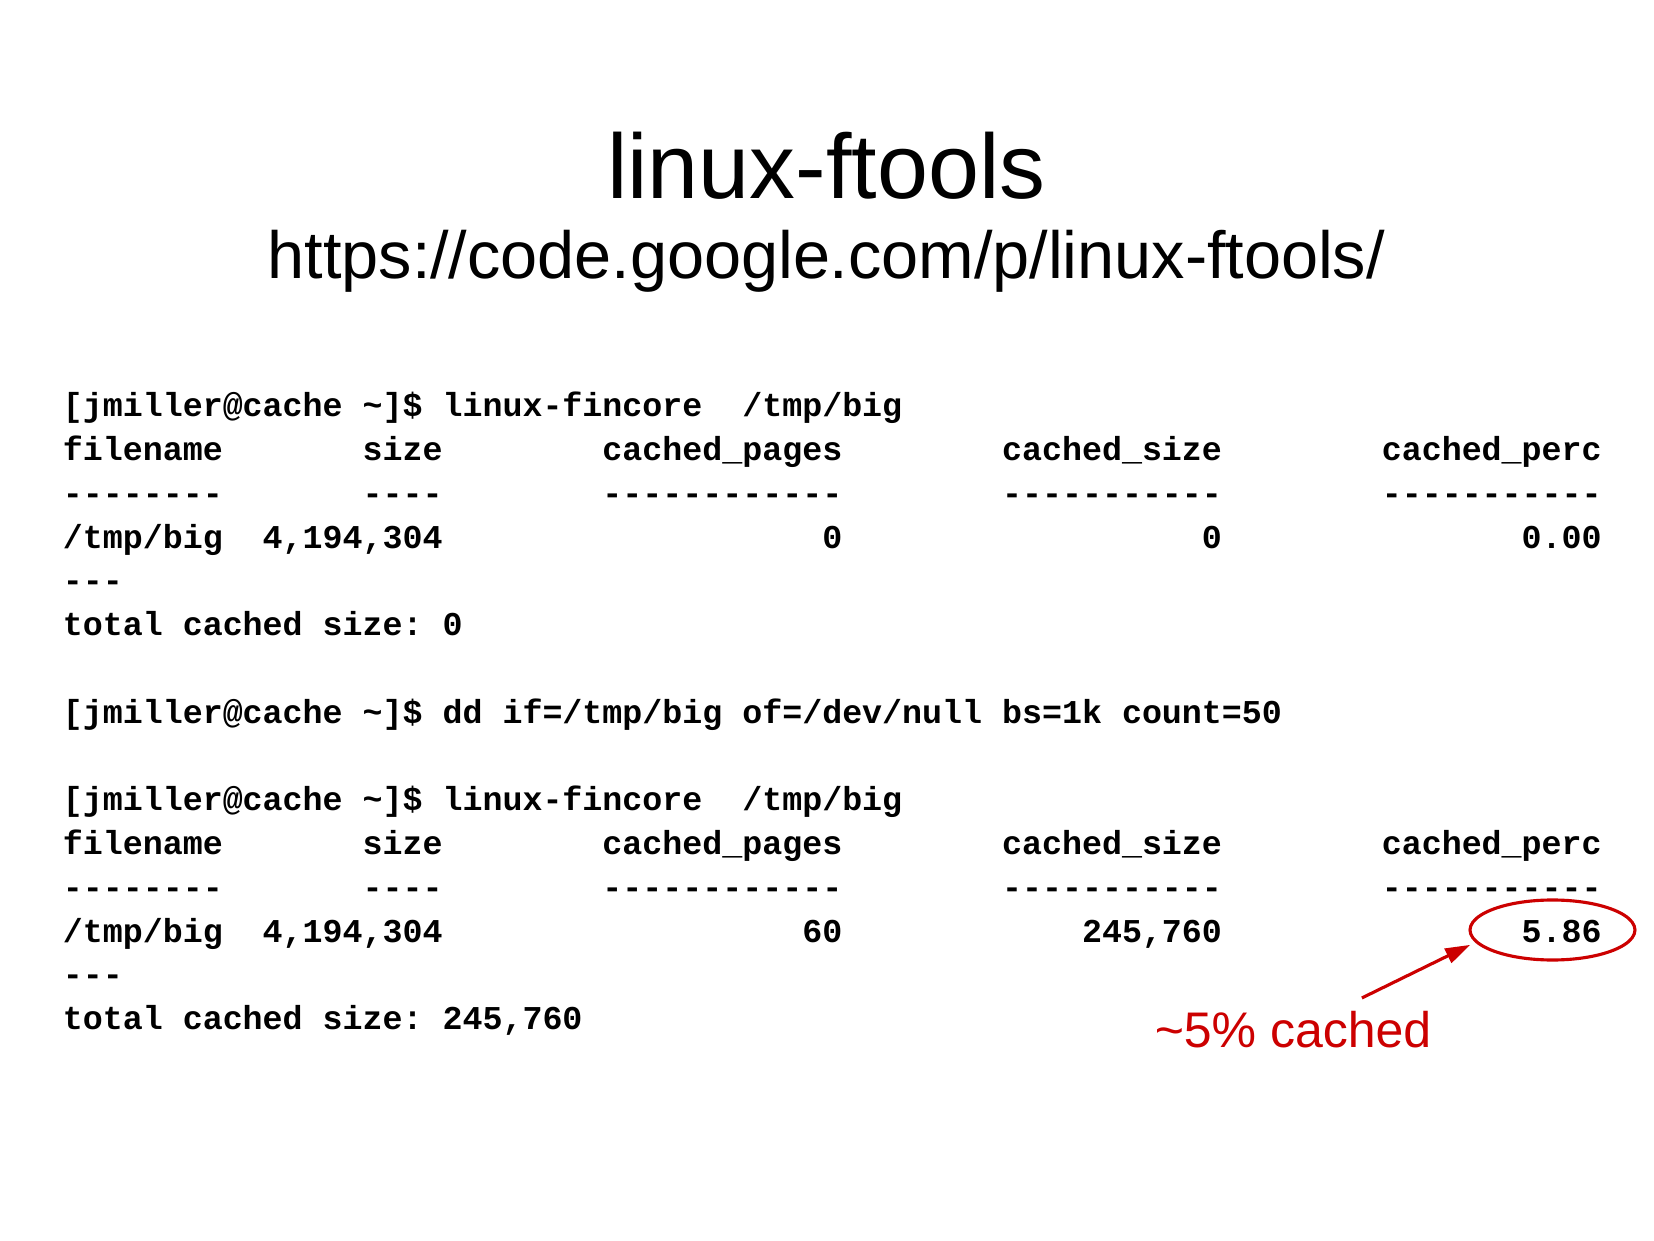

# linux-ftools https://code.google.com/p/linux-ftools/
[jmiller@cache ~]$ linux-fincore /tmp/big
filename size cached_pages cached_size cached_perc
-------- ---- ------------ ----------- -----------
/tmp/big 4,194,304 0 0 0.00
---
total cached size: 0
[jmiller@cache ~]$ dd if=/tmp/big of=/dev/null bs=1k count=50
[jmiller@cache ~]$ linux-fincore /tmp/big
filename size cached_pages cached_size cached_perc
-------- ---- ------------ ----------- -----------
/tmp/big 4,194,304 60 245,760 5.86
---
total cached size: 245,760
~5% cached